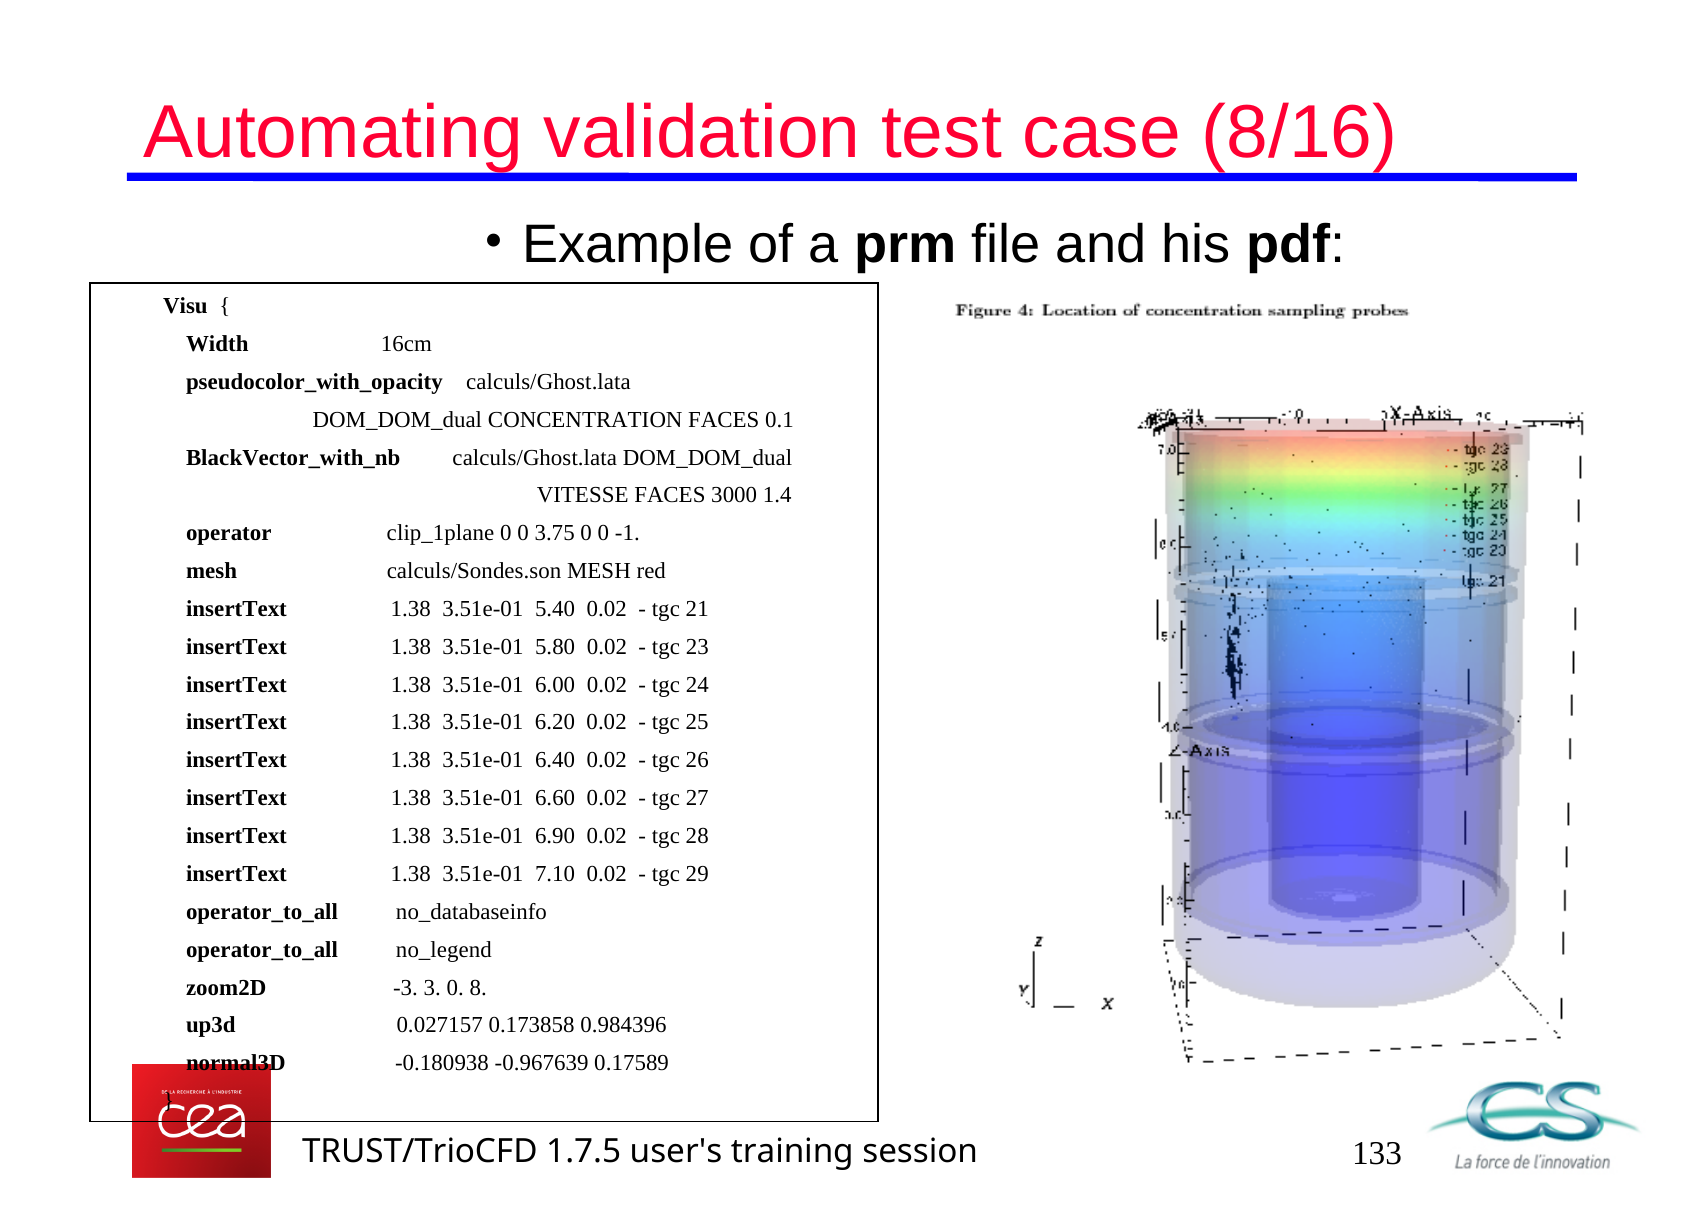

# Automating validation test case (8/16)
Example of a prm file and his pdf:
 Visu {
 Width 16cm
 pseudocolor_with_opacity calculs/Ghost.lata
 DOM_DOM_dual CONCENTRATION FACES 0.1
 BlackVector_with_nb calculs/Ghost.lata DOM_DOM_dual
 VITESSE FACES 3000 1.4
 operator clip_1plane 0 0 3.75 0 0 -1.
 mesh calculs/Sondes.son MESH red
 insertText 1.38 3.51e-01 5.40 0.02 - tgc 21
 insertText 1.38 3.51e-01 5.80 0.02 - tgc 23
 insertText 1.38 3.51e-01 6.00 0.02 - tgc 24
 insertText 1.38 3.51e-01 6.20 0.02 - tgc 25
 insertText 1.38 3.51e-01 6.40 0.02 - tgc 26
 insertText 1.38 3.51e-01 6.60 0.02 - tgc 27
 insertText 1.38 3.51e-01 6.90 0.02 - tgc 28
 insertText 1.38 3.51e-01 7.10 0.02 - tgc 29
 operator_to_all no_databaseinfo
 operator_to_all no_legend
 zoom2D -3. 3. 0. 8.
 up3d 0.027157 0.173858 0.984396
 normal3D -0.180938 -0.967639 0.17589
 }
TRUST/TrioCFD 1.7.5 user's training session
133